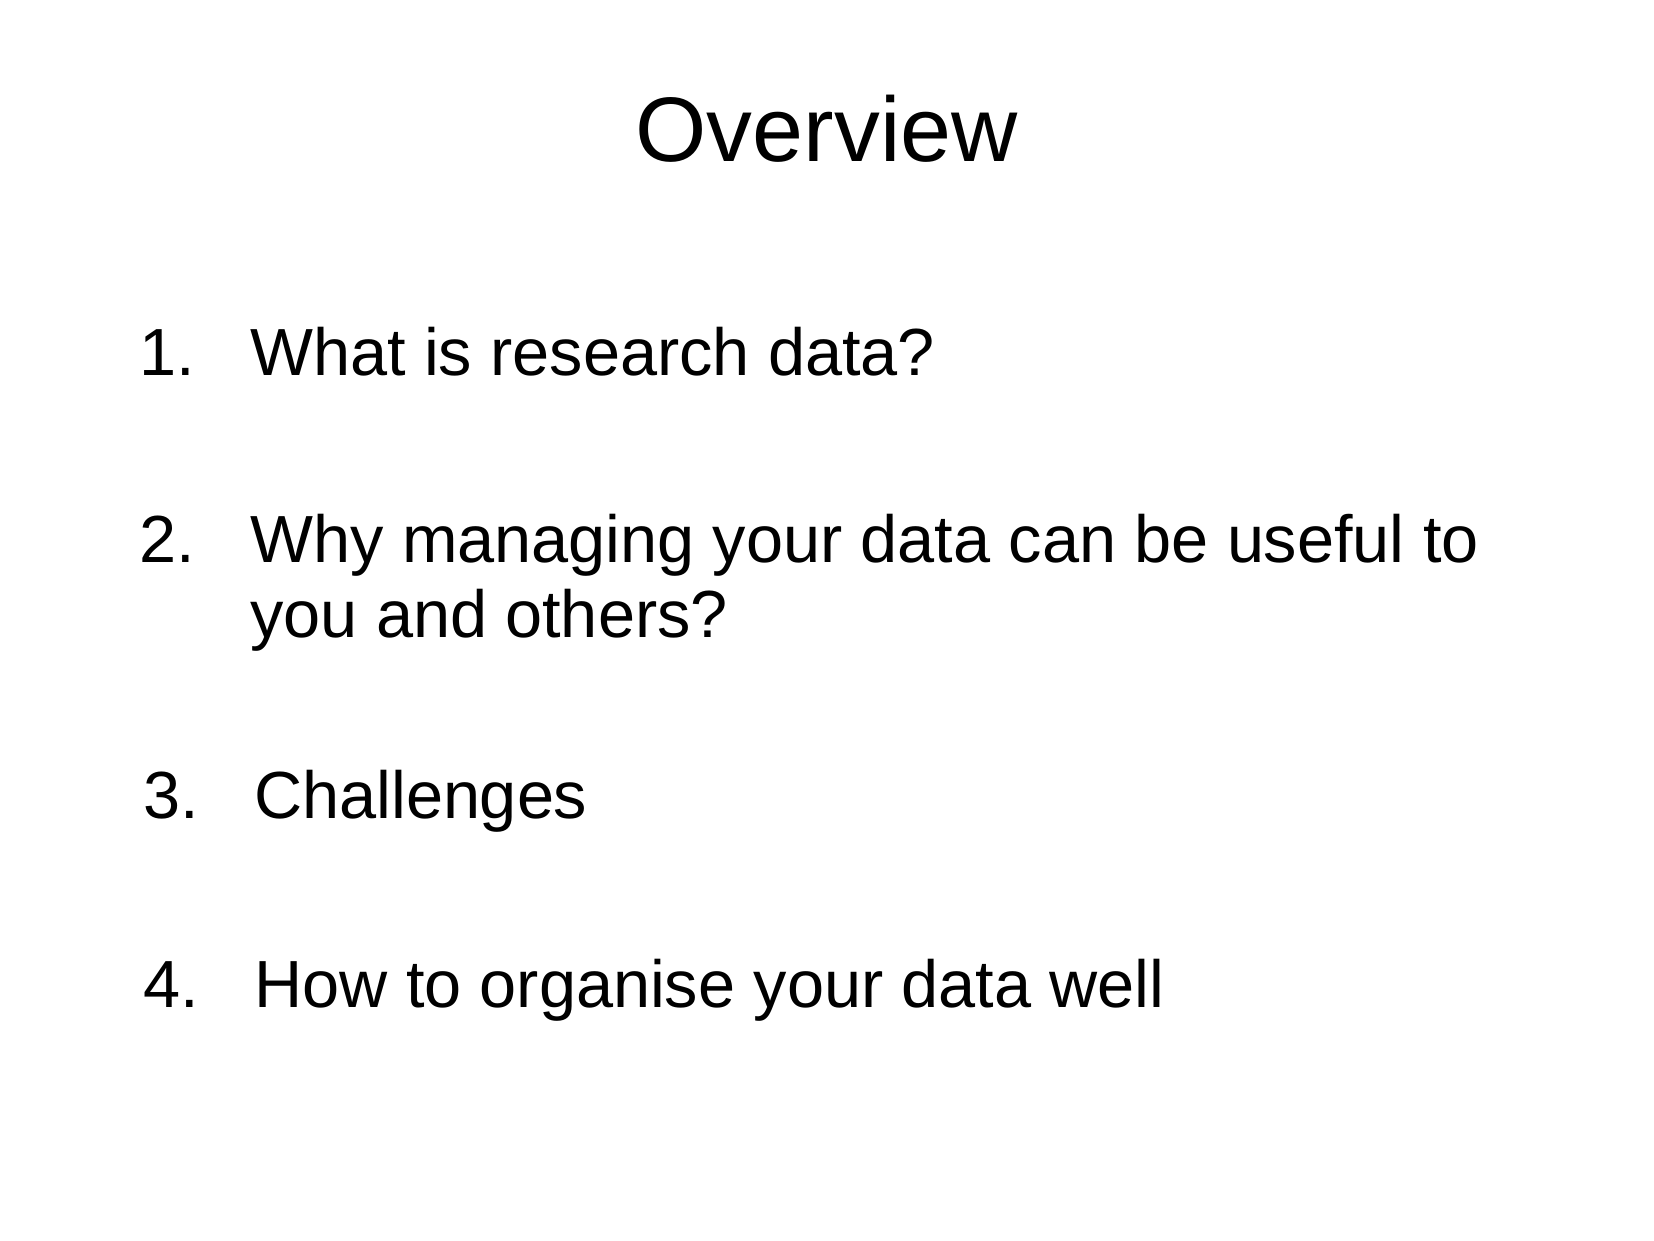

# Overview
1. What is research data?
2. Why managing your data can be useful to you and others?
3. Challenges
4. How to organise your data well